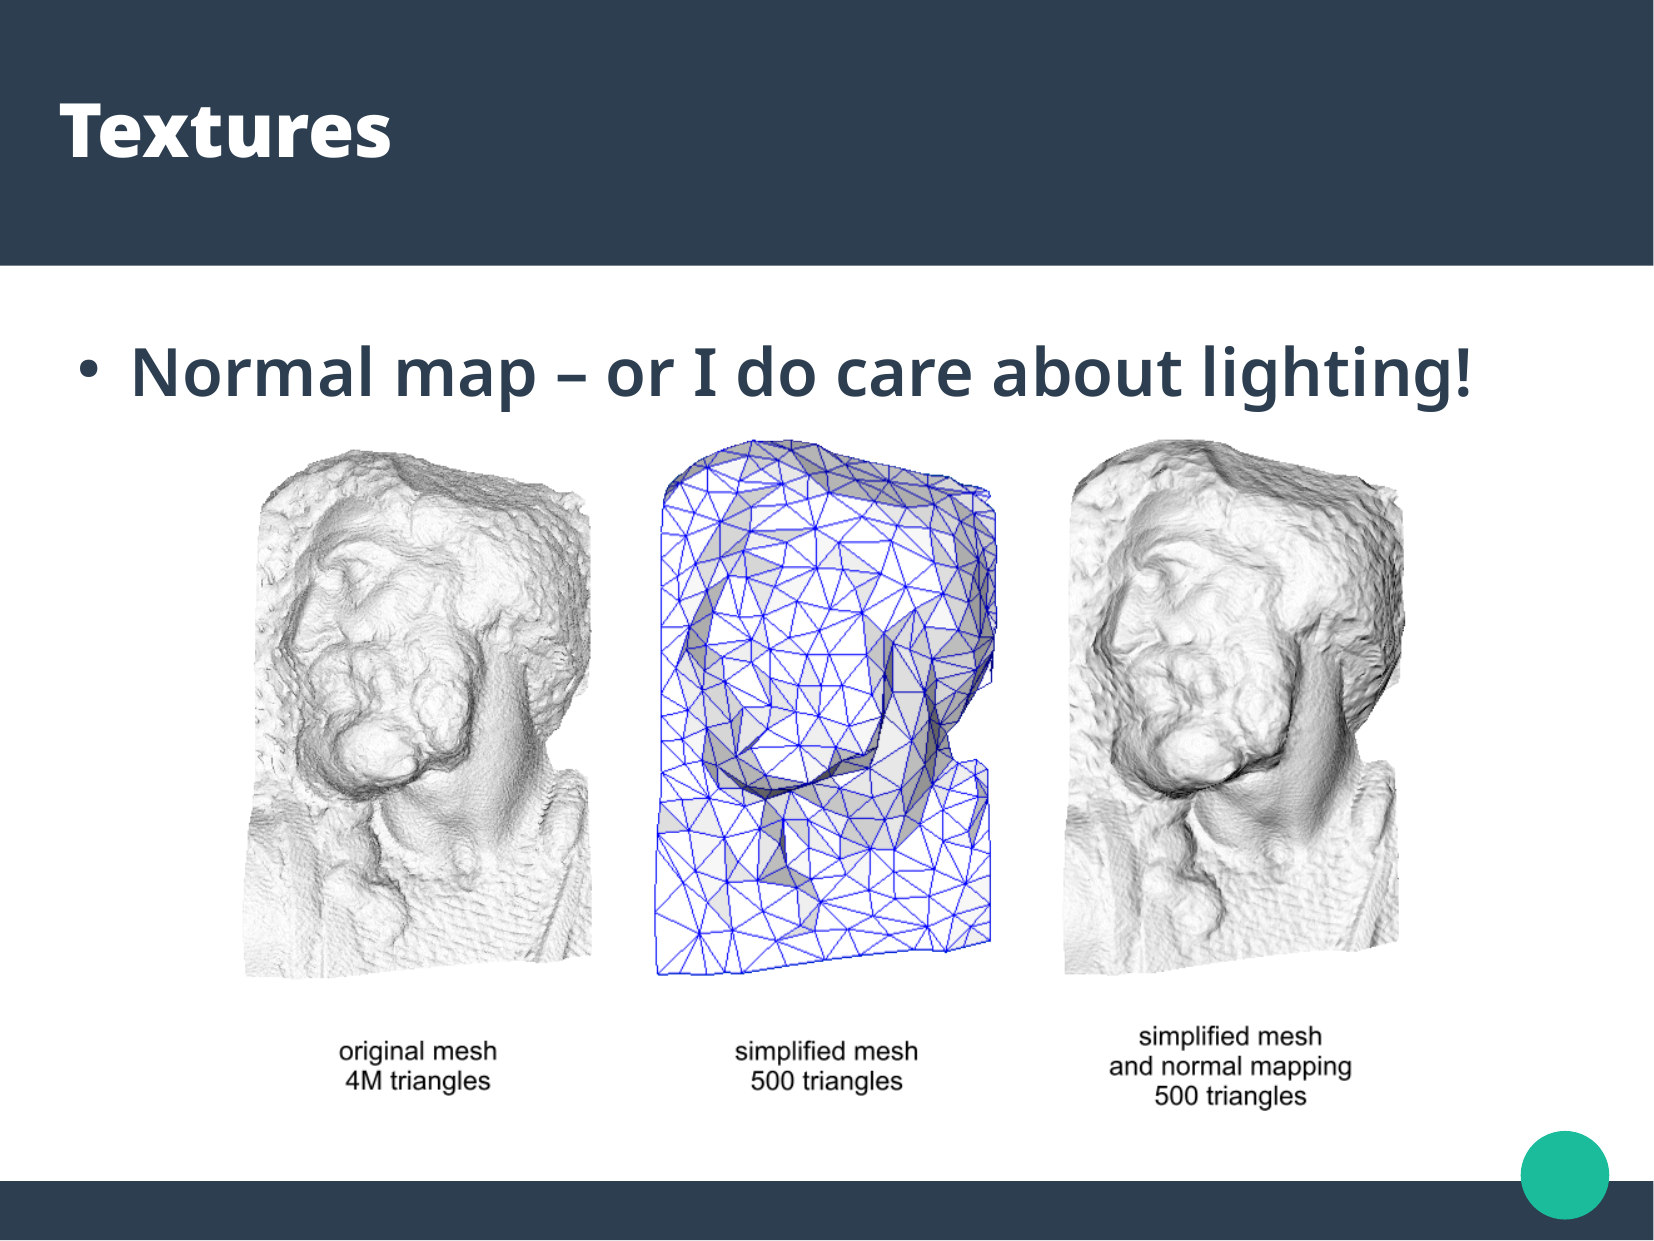

# Textures
Normal map – or I do care about lighting!